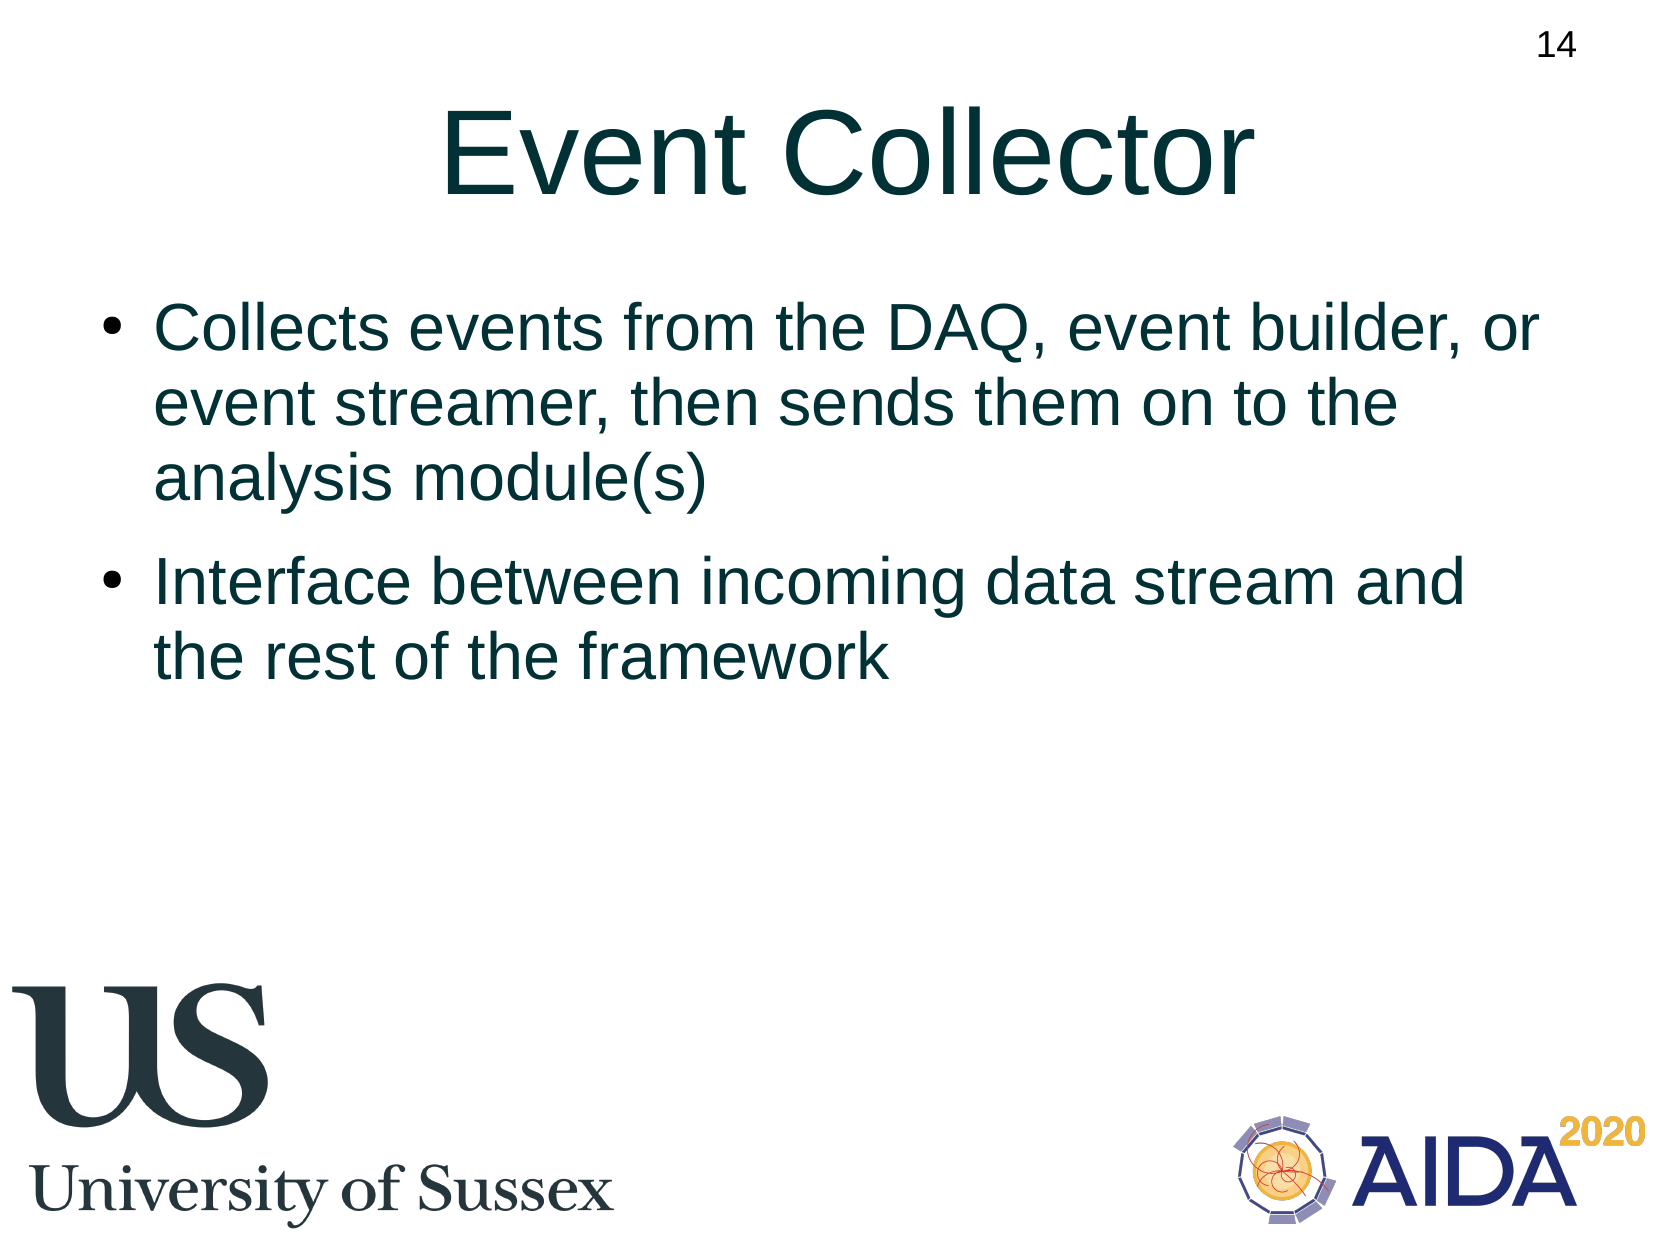

# Event Collector
Collects events from the DAQ, event builder, or event streamer, then sends them on to the analysis module(s)
Interface between incoming data stream and the rest of the framework